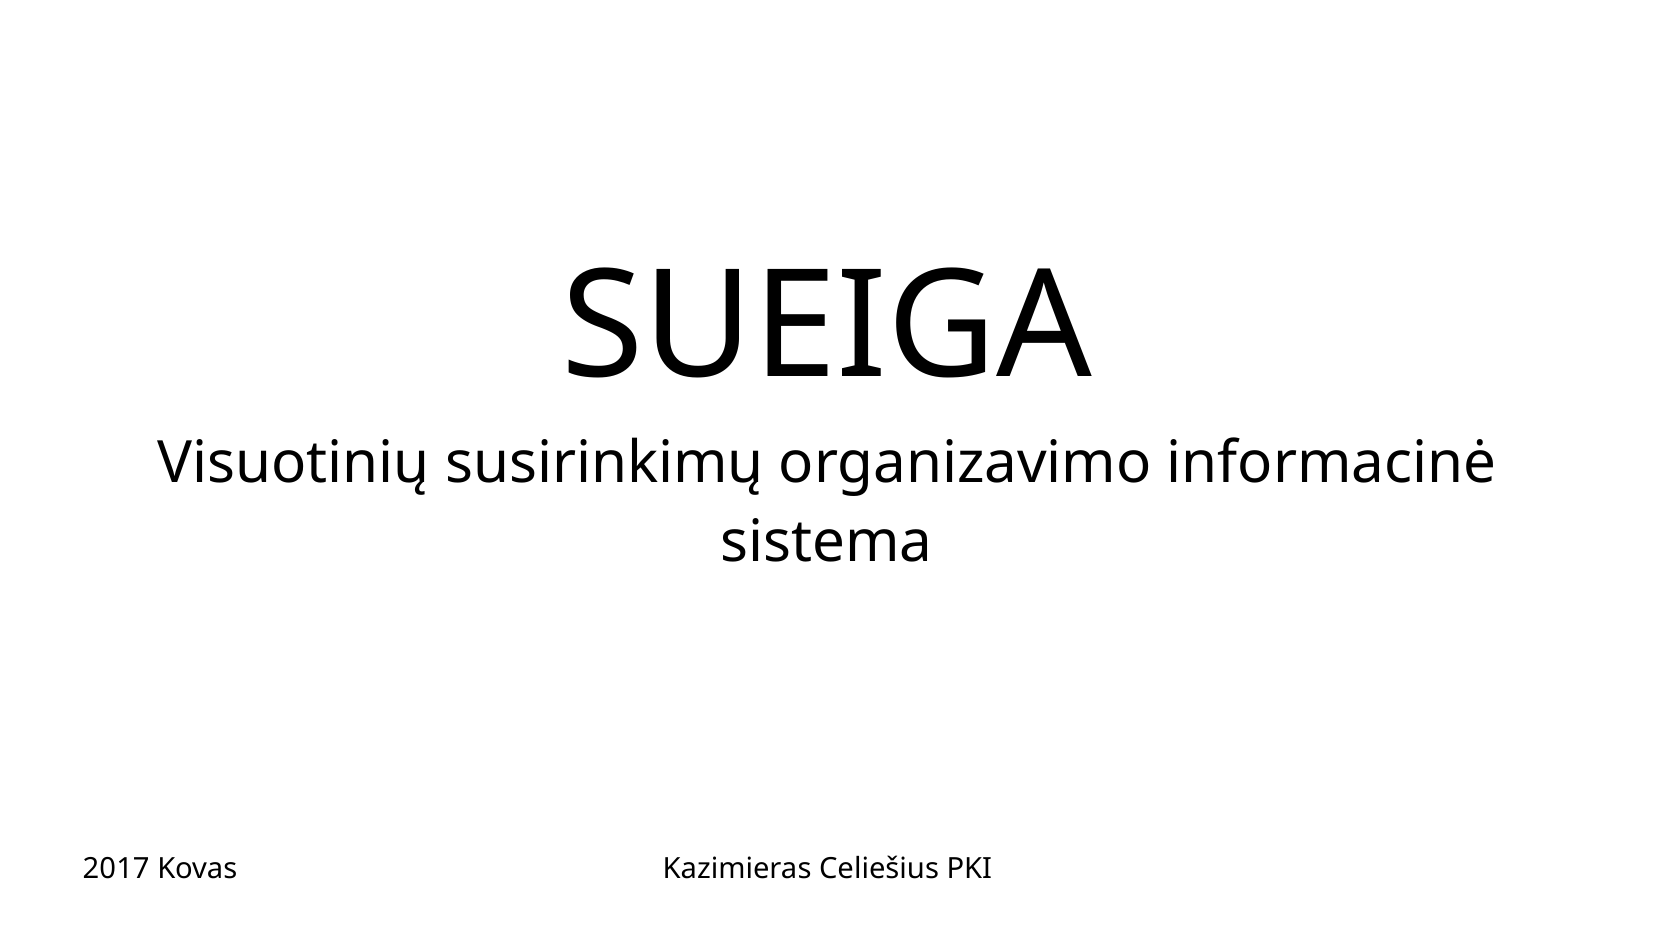

# SUEIGA
Visuotinių susirinkimų organizavimo informacinė sistema
2017 Kovas
Kazimieras Celiešius PKI